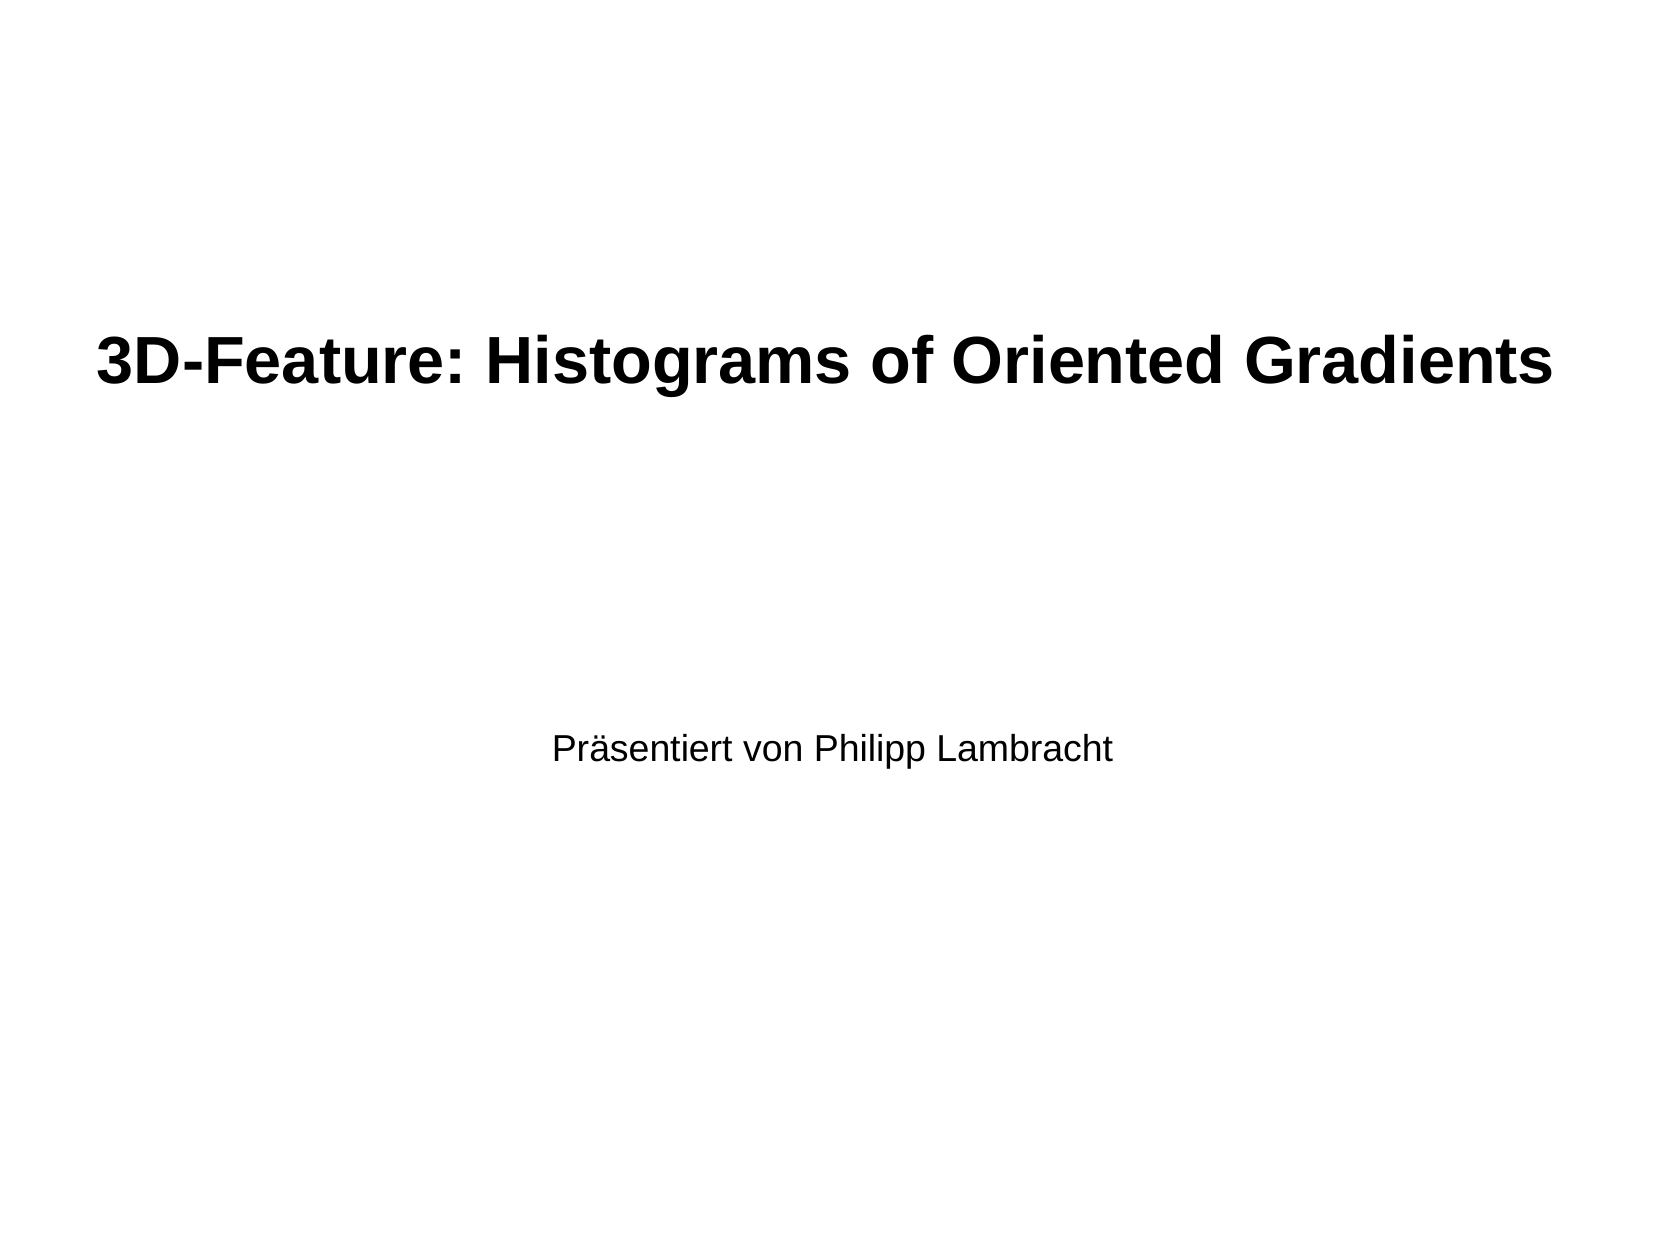

# 3D-Feature: Histograms of Oriented Gradients
Präsentiert von Philipp Lambracht